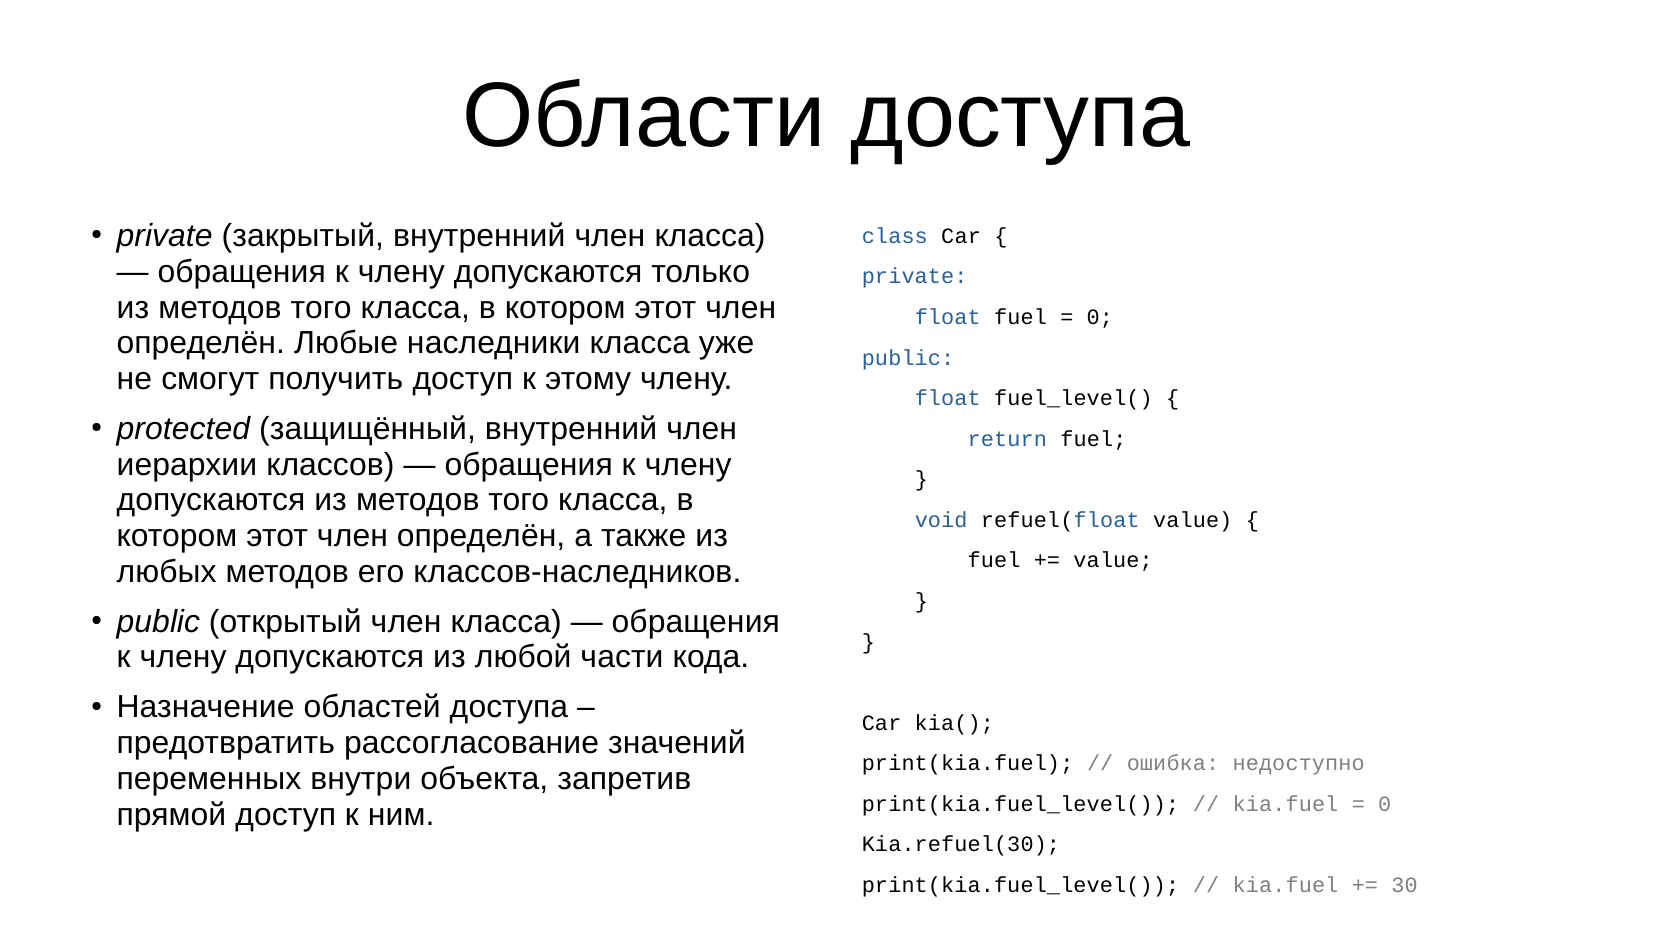

# Области доступа
private (закрытый, внутренний член класса) — обращения к члену допускаются только из методов того класса, в котором этот член определён. Любые наследники класса уже не смогут получить доступ к этому члену.
protected (защищённый, внутренний член иерархии классов) — обращения к члену допускаются из методов того класса, в котором этот член определён, а также из любых методов его классов-наследников.
public (открытый член класса) — обращения к члену допускаются из любой части кода.
Назначение областей доступа – предотвратить рассогласование значений переменных внутри объекта, запретив прямой доступ к ним.
class Car {
private:
 float fuel = 0;
public:
 float fuel_level() {
 return fuel;
 }
 void refuel(float value) {
 fuel += value;
 }
}
Car kia();
print(kia.fuel); // ошибка: недоступно
print(kia.fuel_level()); // kia.fuel = 0
Kia.refuel(30);
print(kia.fuel_level()); // kia.fuel += 30